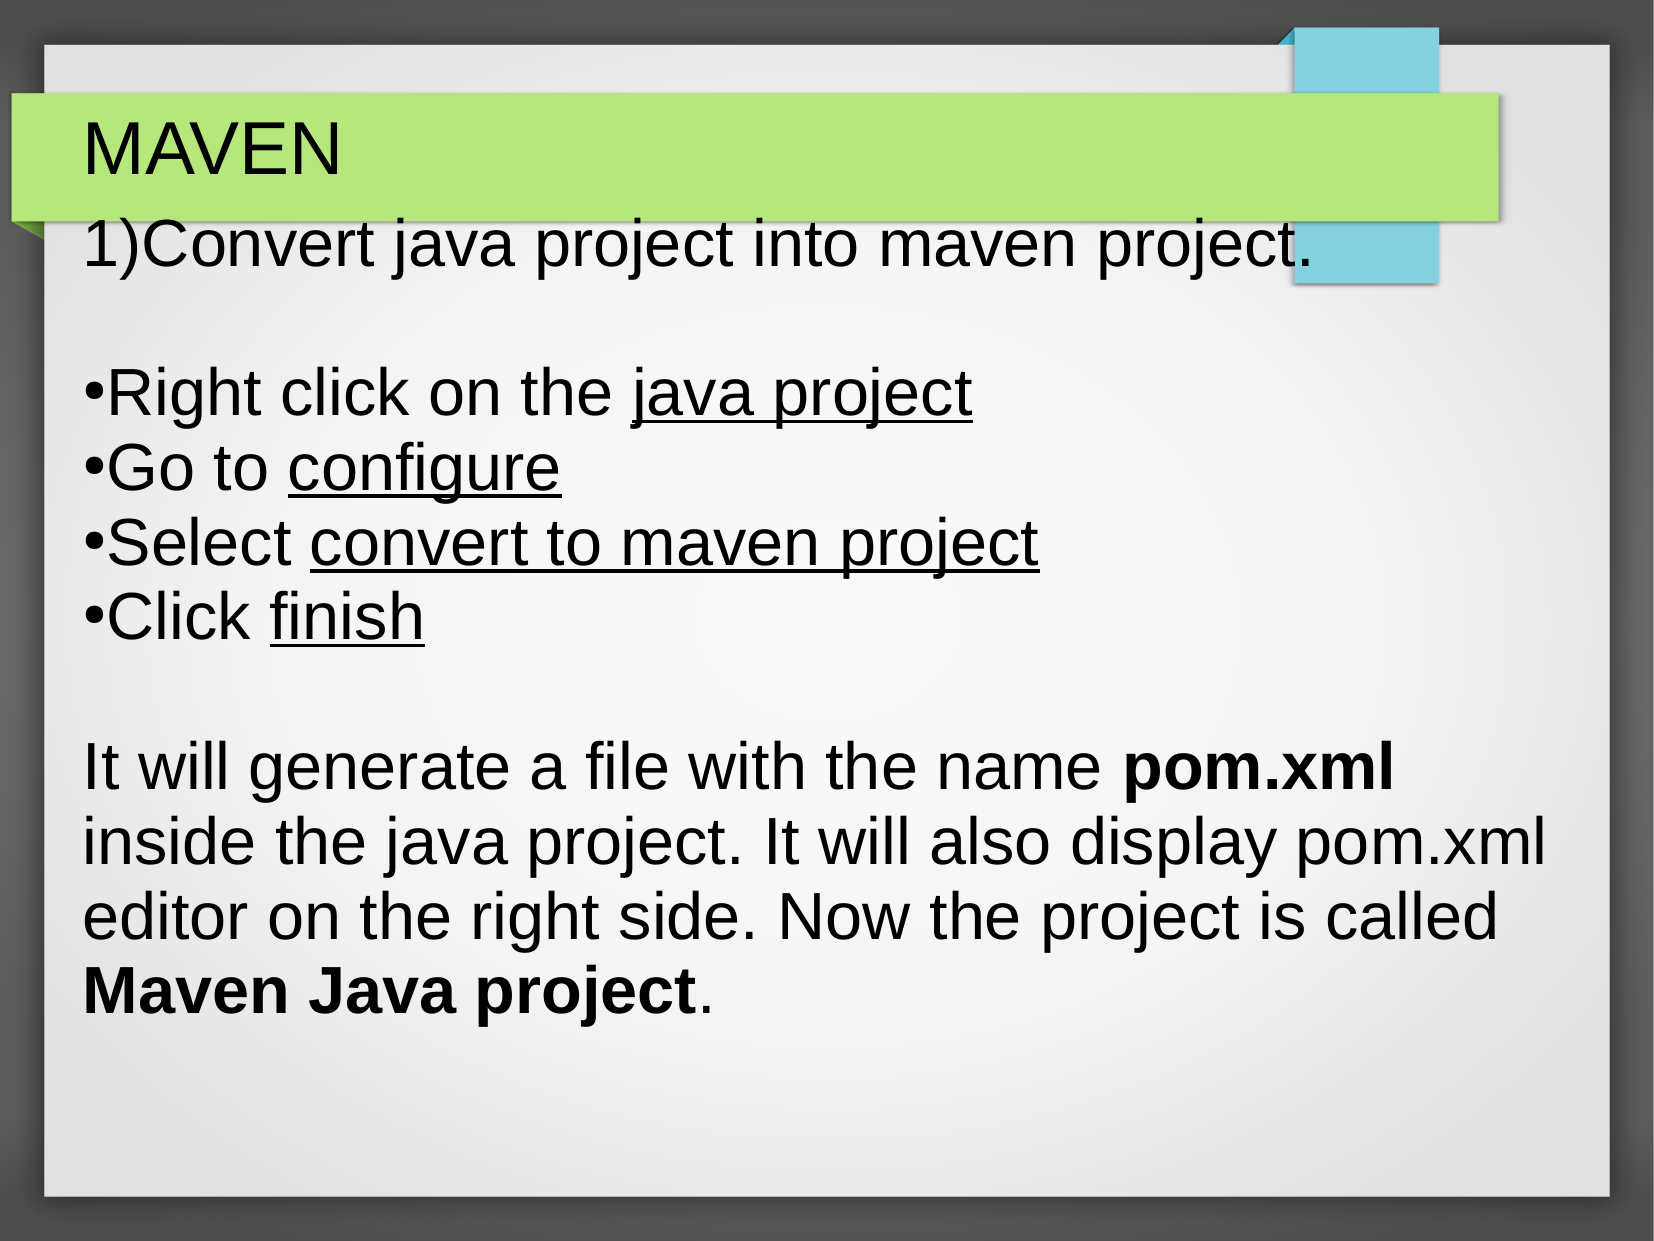

# MAVEN
1)Convert java project into maven project.
Right click on the java project
Go to configure
Select convert to maven project
Click finish
It will generate a file with the name pom.xml inside the java project. It will also display pom.xml editor on the right side. Now the project is called Maven Java project.